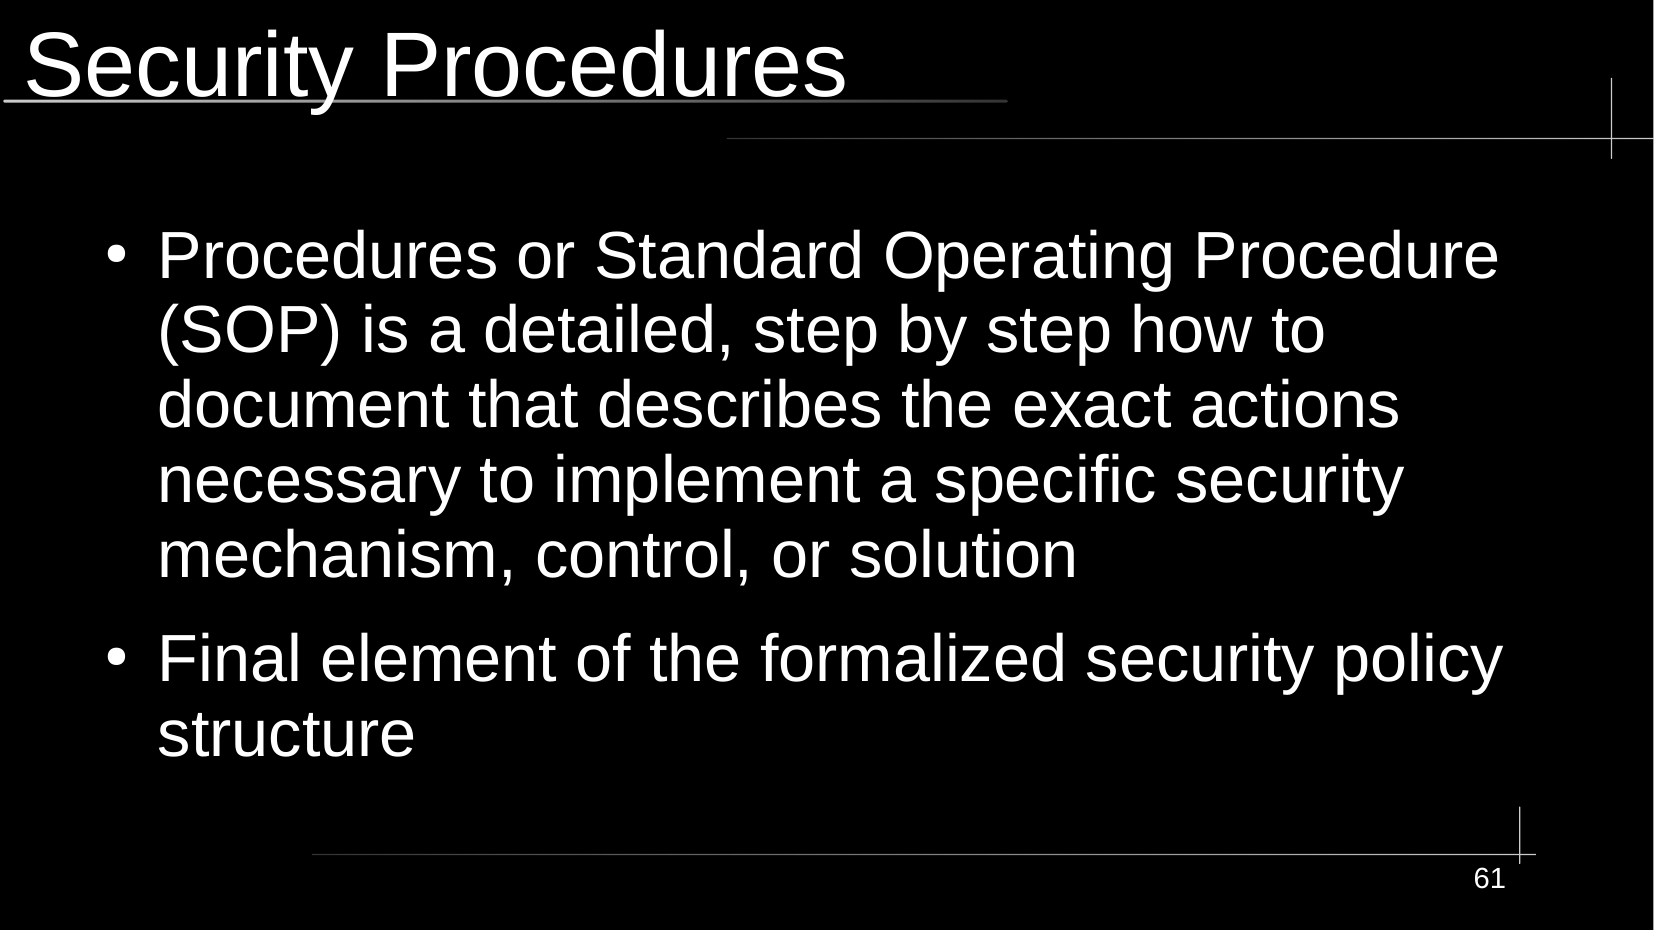

# Security Procedures
Procedures or Standard Operating Procedure (SOP) is a detailed, step by step how to document that describes the exact actions necessary to implement a specific security mechanism, control, or solution
Final element of the formalized security policy structure
61